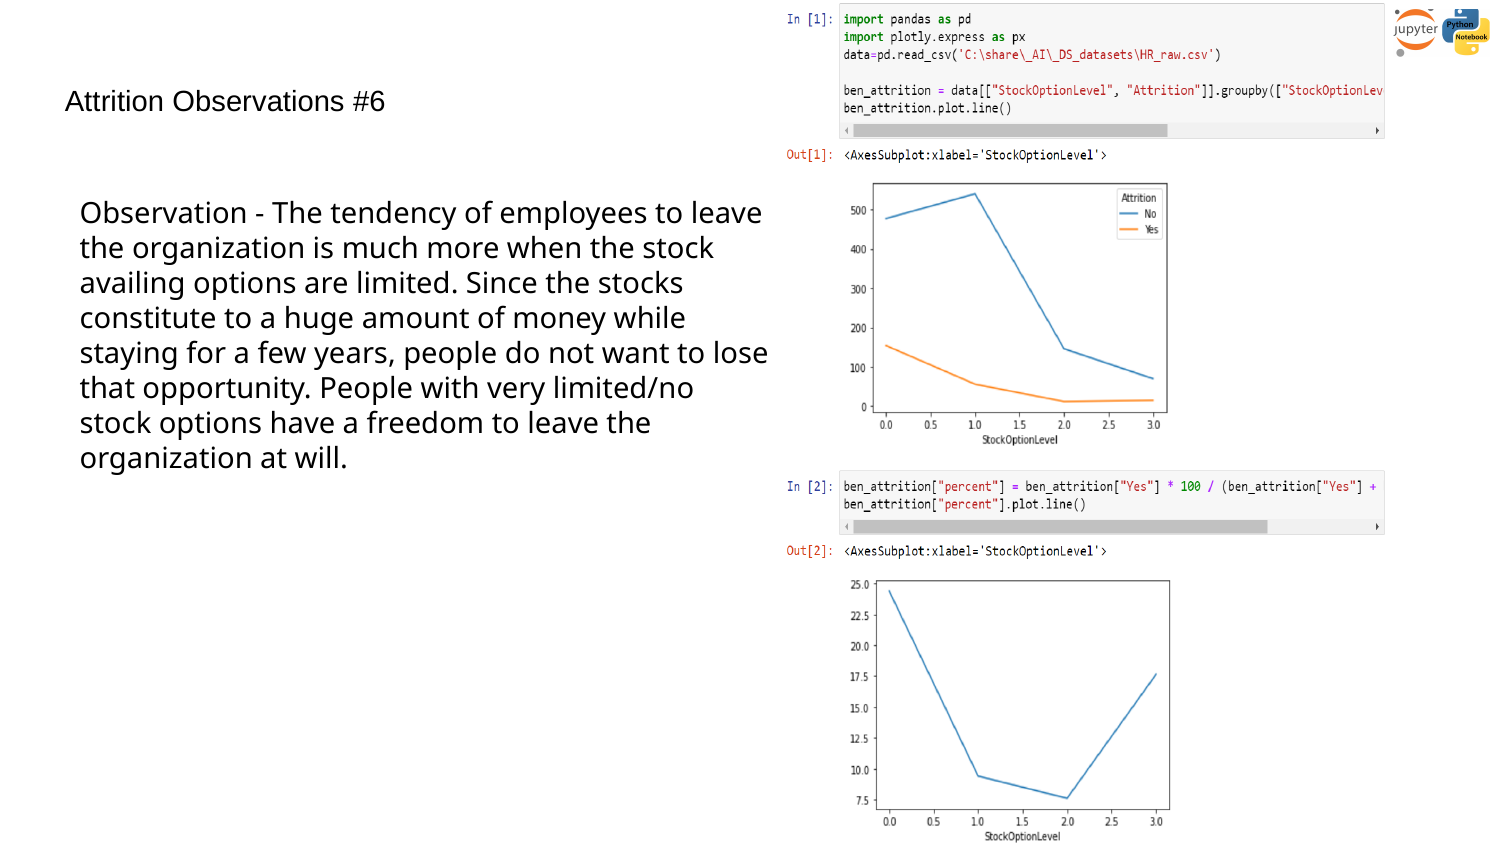

# Attrition Observations #6
Observation - The tendency of employees to leave the organization is much more when the stock availing options are limited. Since the stocks constitute to a huge amount of money while staying for a few years, people do not want to lose that opportunity. People with very limited/no stock options have a freedom to leave the organization at will.